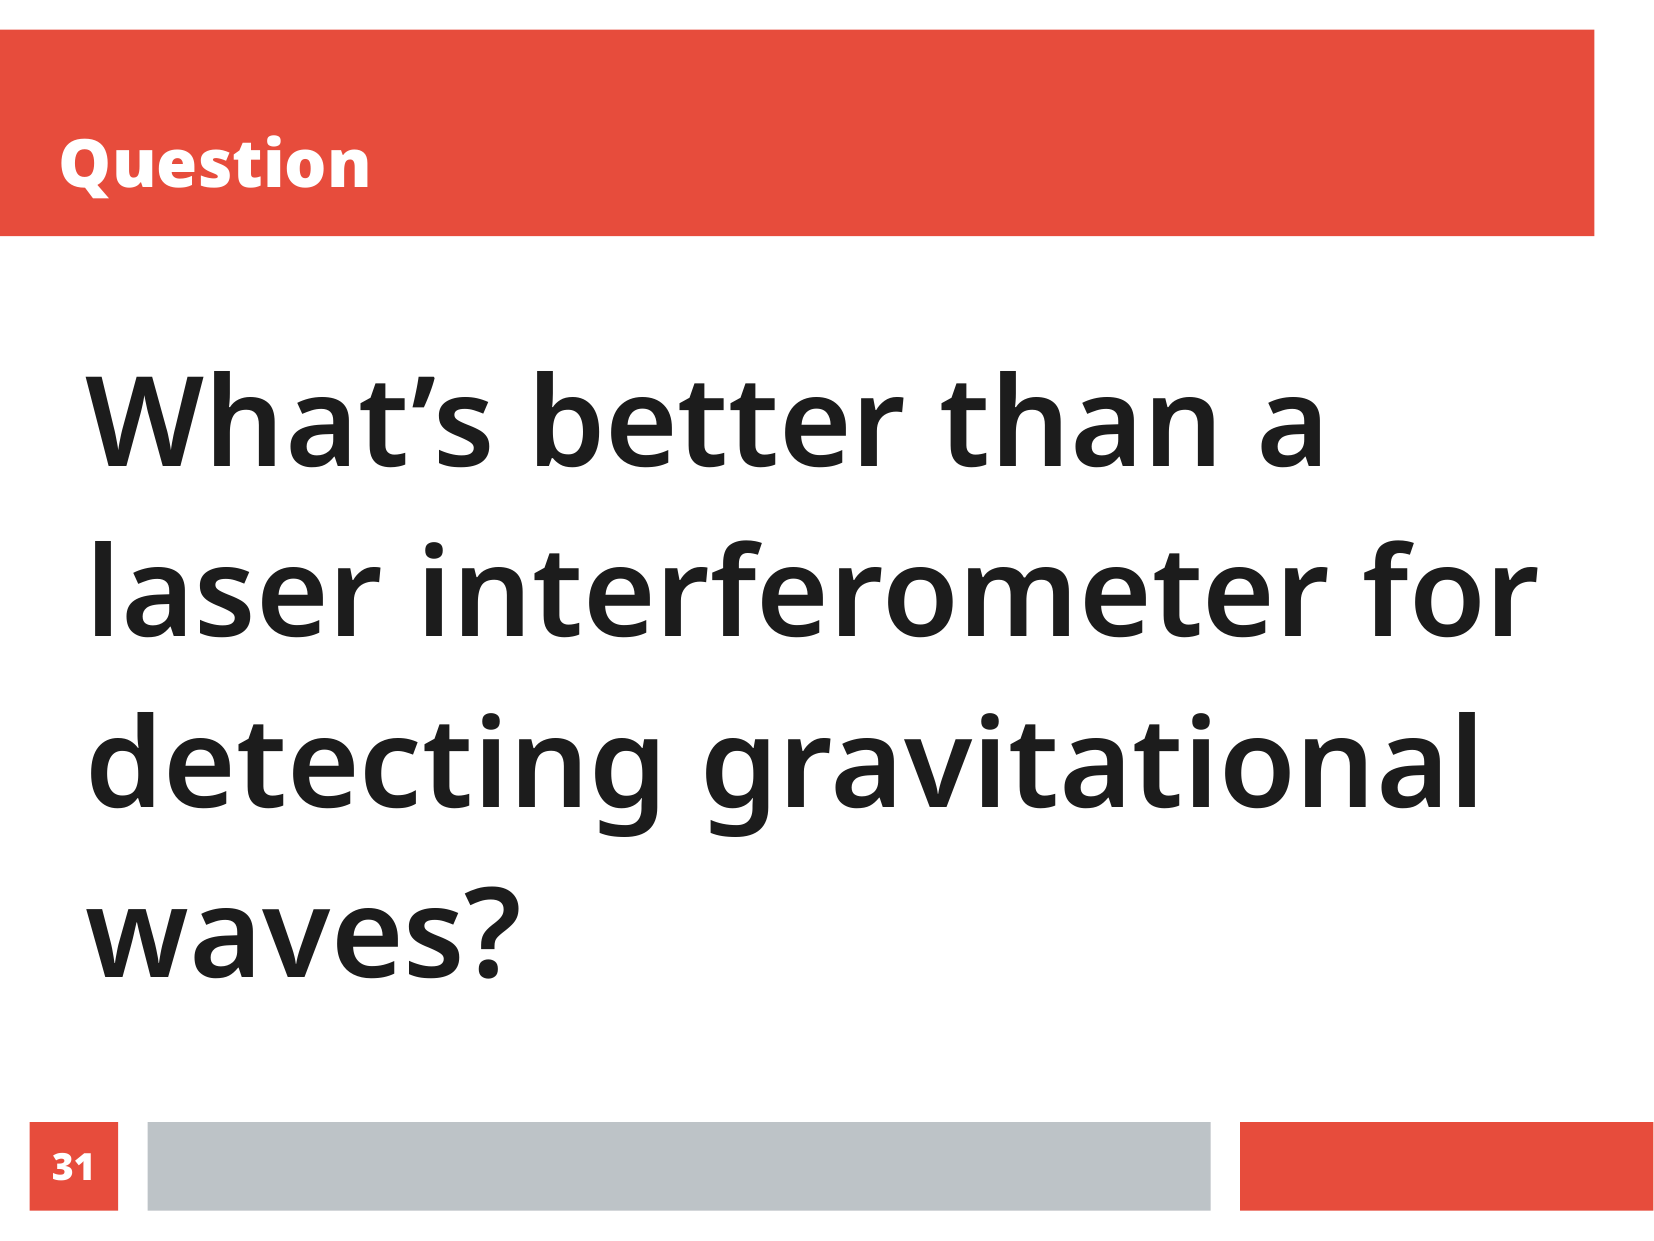

# Question
What’s better than a laser interferometer for detecting gravitational waves?
31